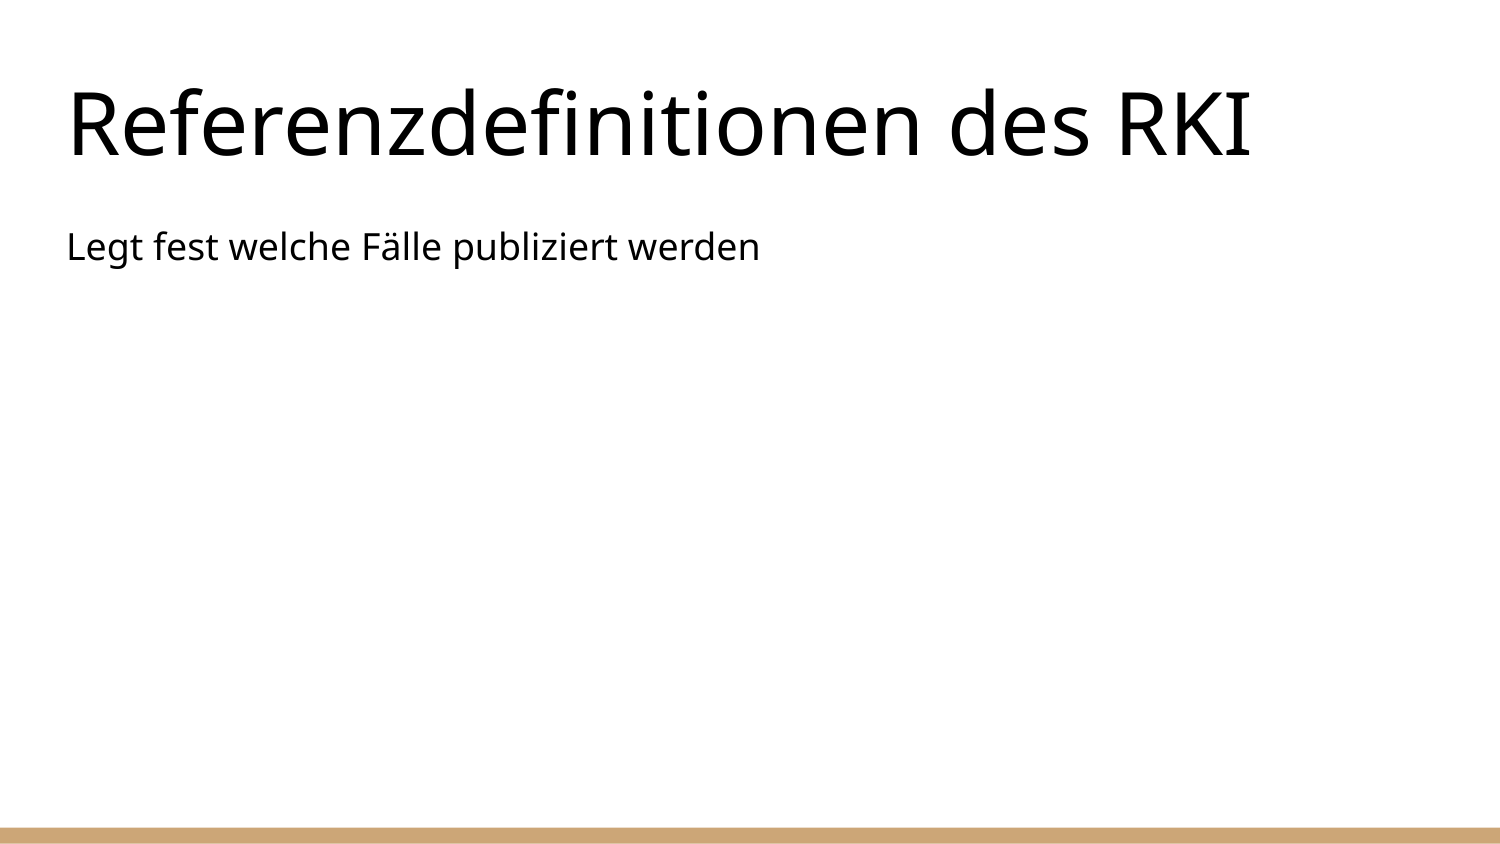

# Referenzdefinitionen des RKI
Legt fest welche Fälle publiziert werden